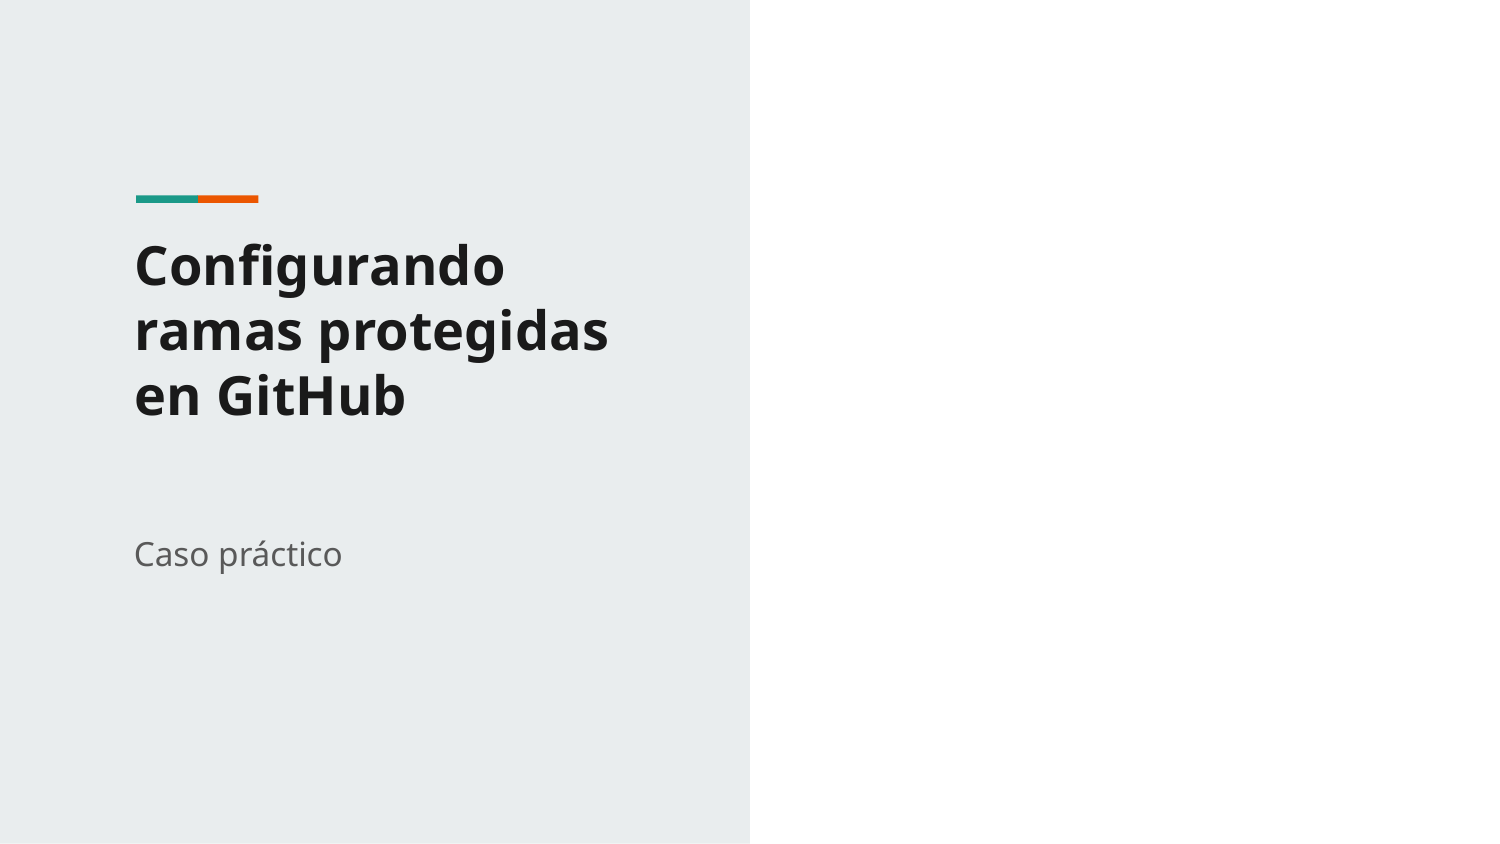

# Configurando ramas protegidas en GitHub
Caso práctico